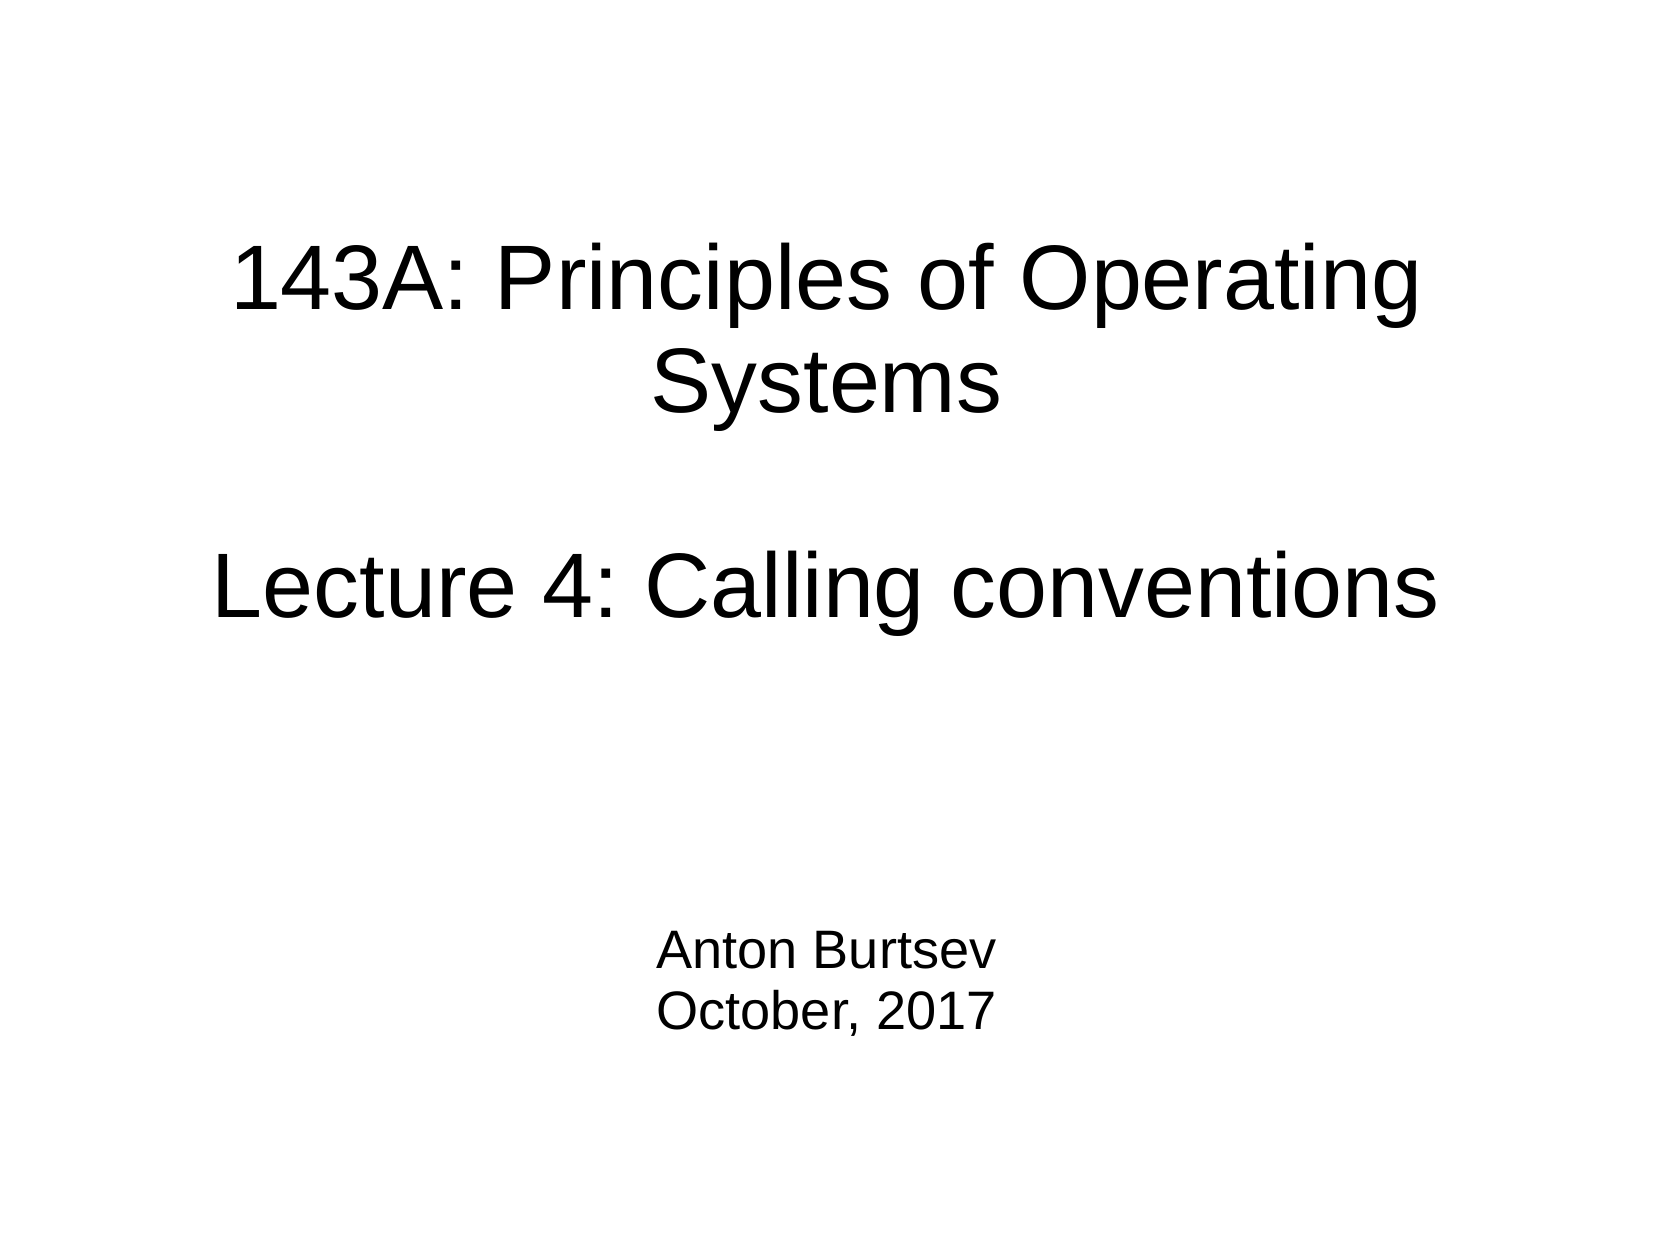

# 143A: Principles of Operating Systems Lecture 4: Calling conventions
Anton Burtsev
October, 2017